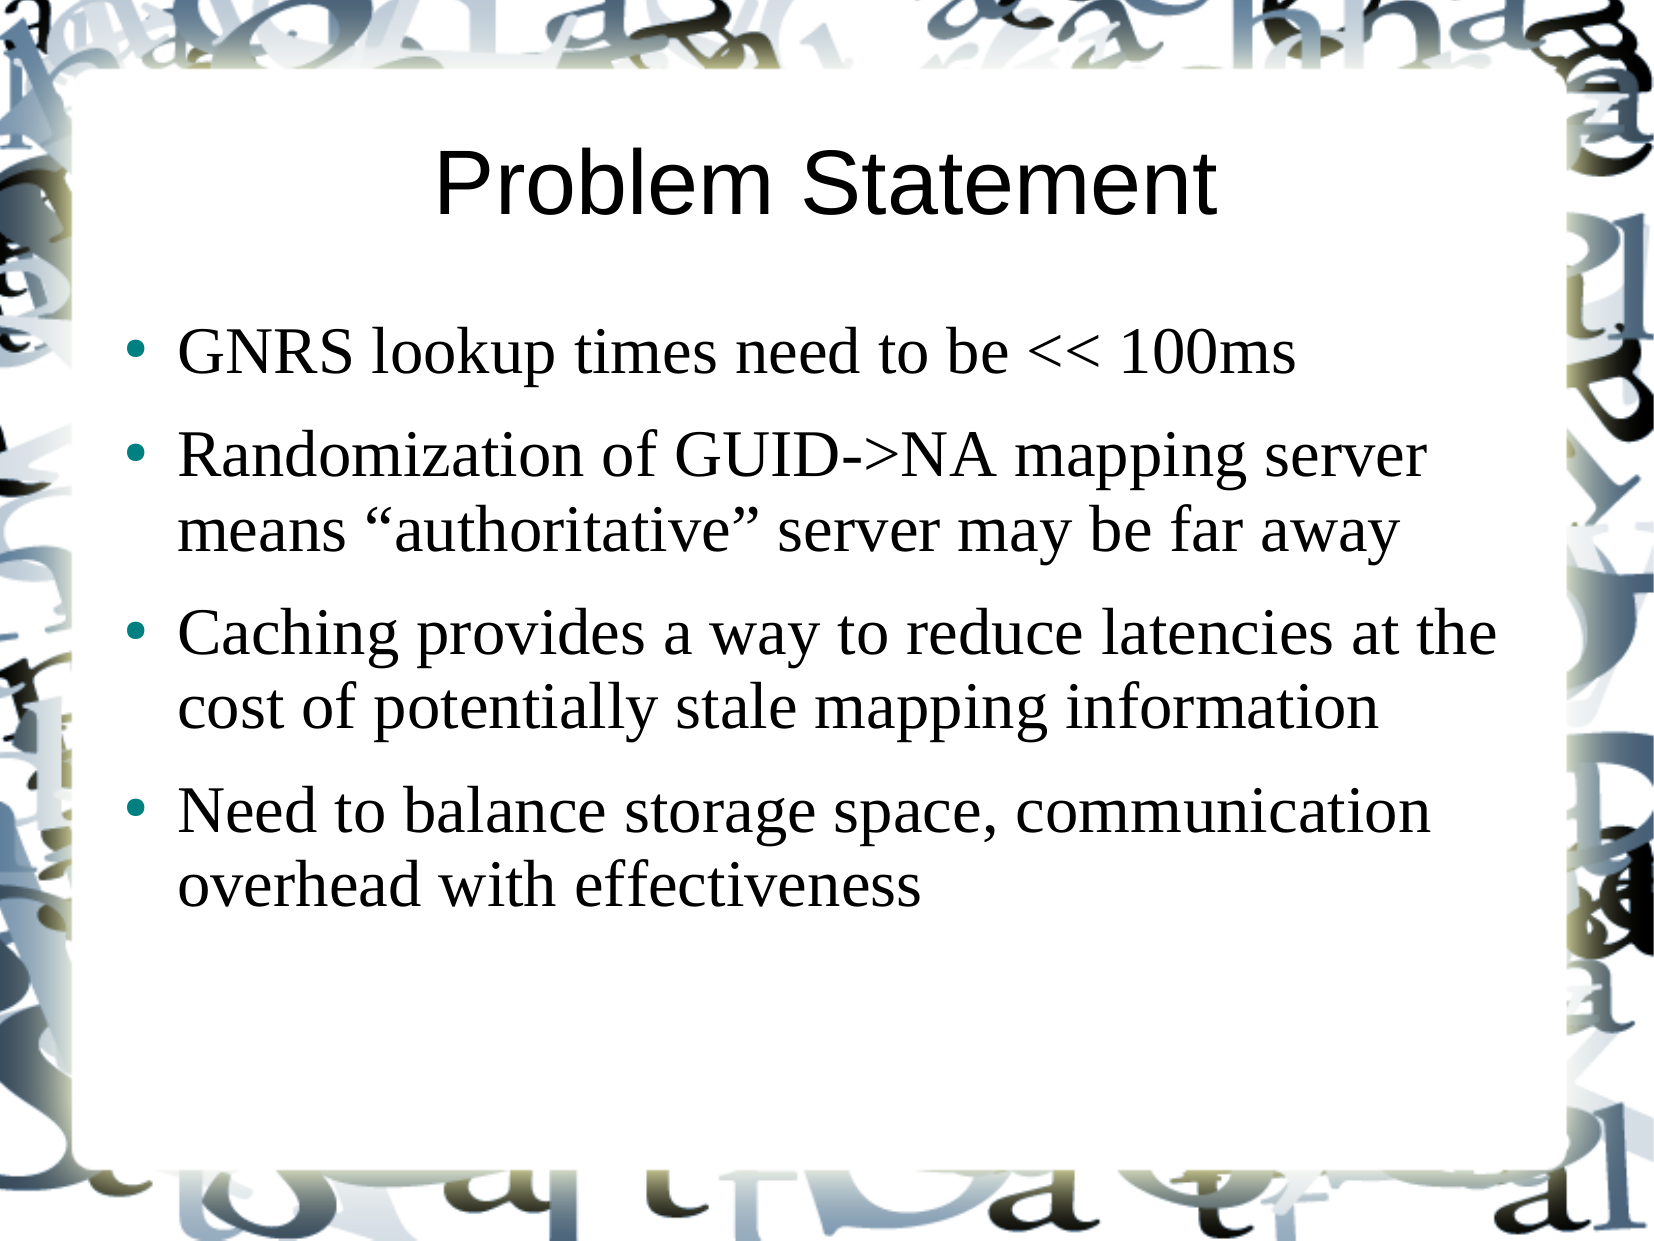

# Problem Statement
GNRS lookup times need to be << 100ms
Randomization of GUID->NA mapping server means “authoritative” server may be far away
Caching provides a way to reduce latencies at the cost of potentially stale mapping information
Need to balance storage space, communication overhead with effectiveness